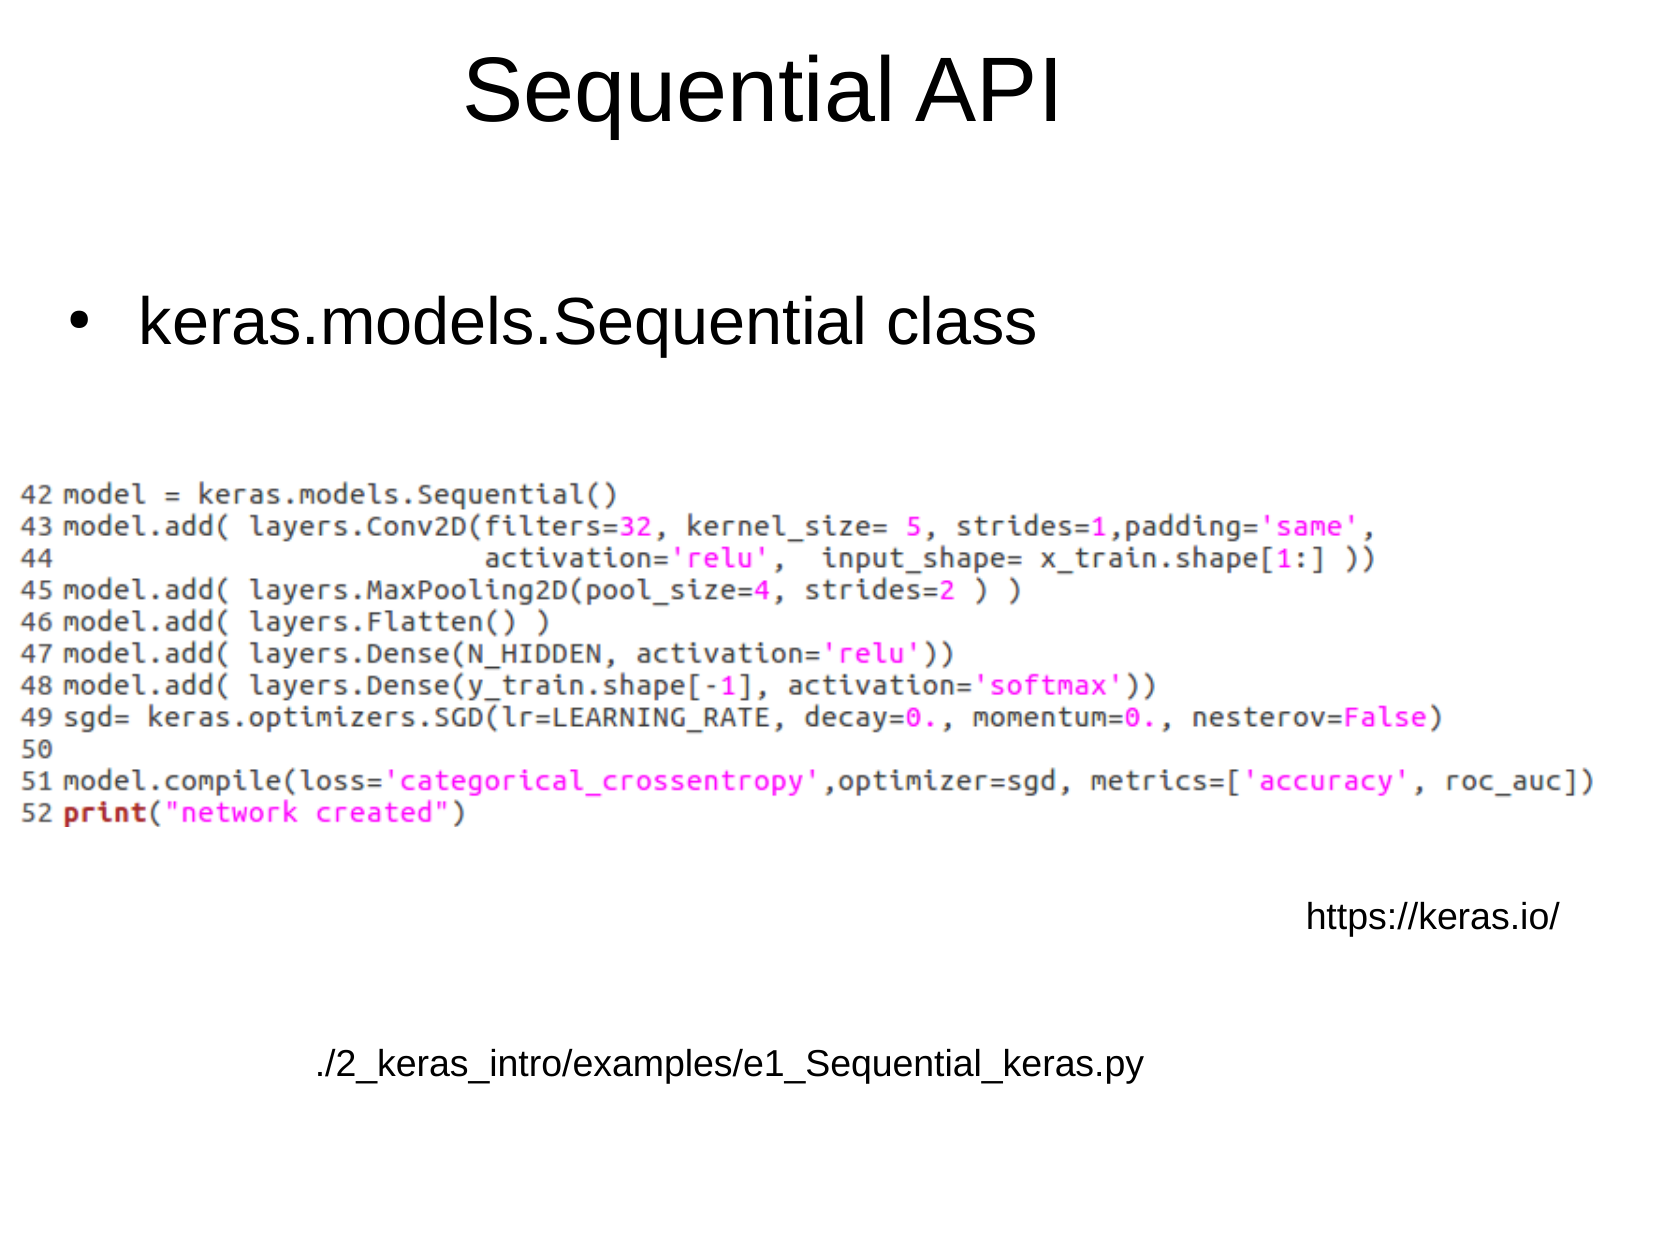

# Sequential API
 keras.models.Sequential class
https://keras.io/
./2_keras_intro/examples/e1_Sequential_keras.py